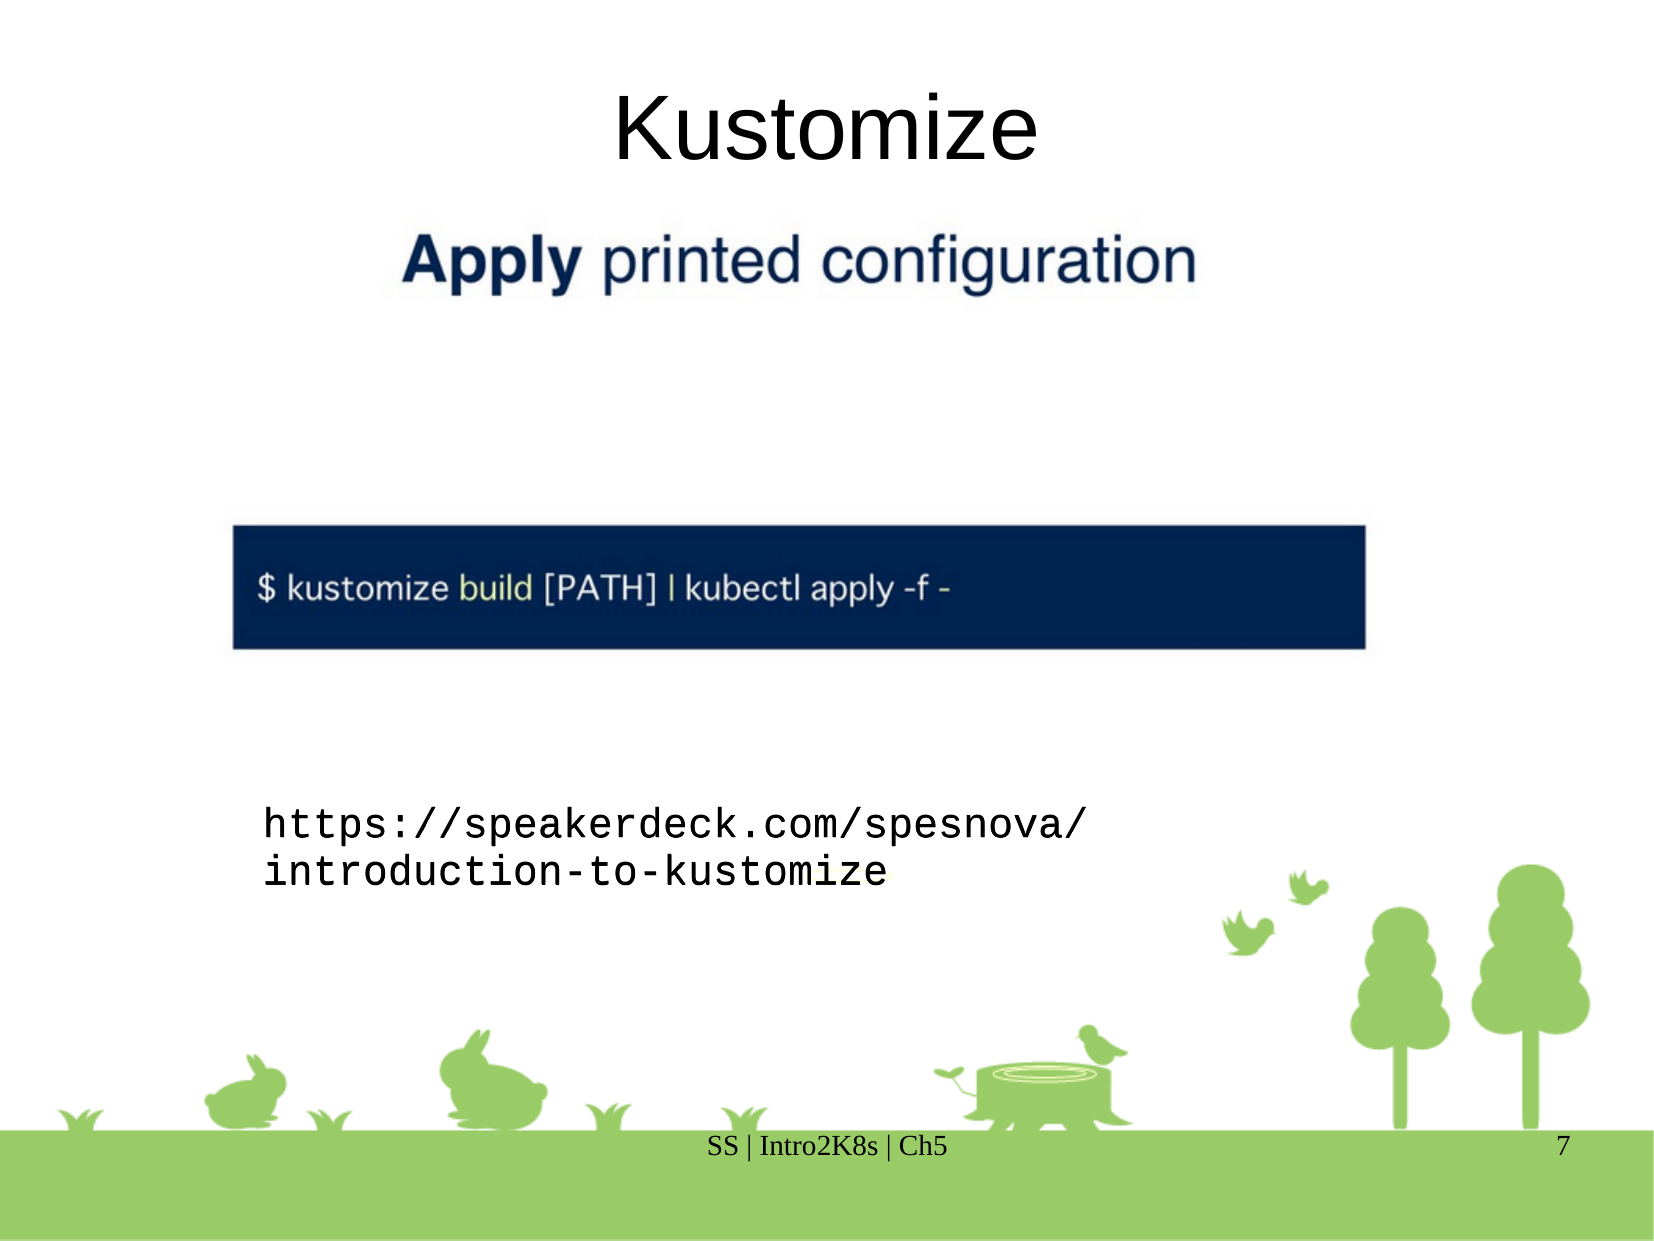

# Kustomize
https://speakerdeck.com/spesnova/introduction-to-kustomize
SS | Intro2K8s | Ch5
7